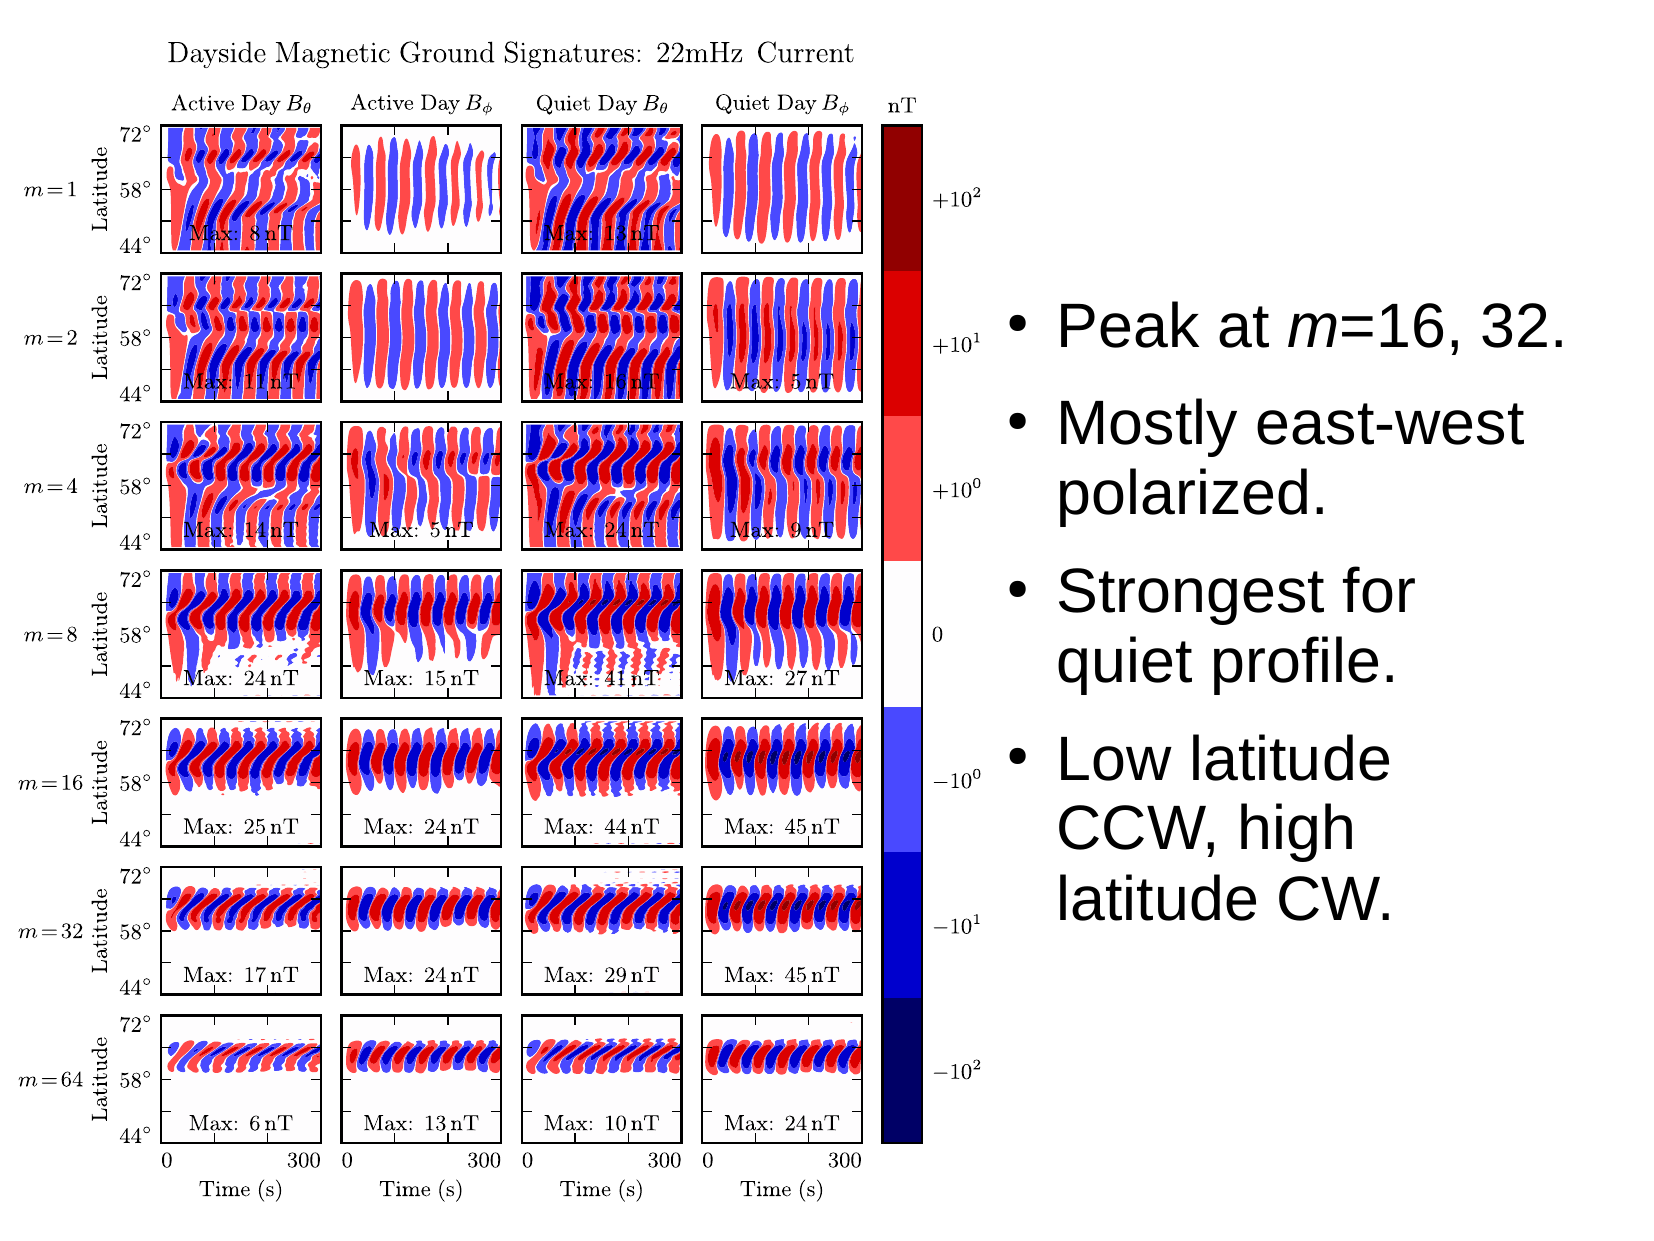

#
Peak at m=16, 32.
Mostly east-west polarized.
Strongest for quiet profile.
Low latitude CCW, high latitude CW.